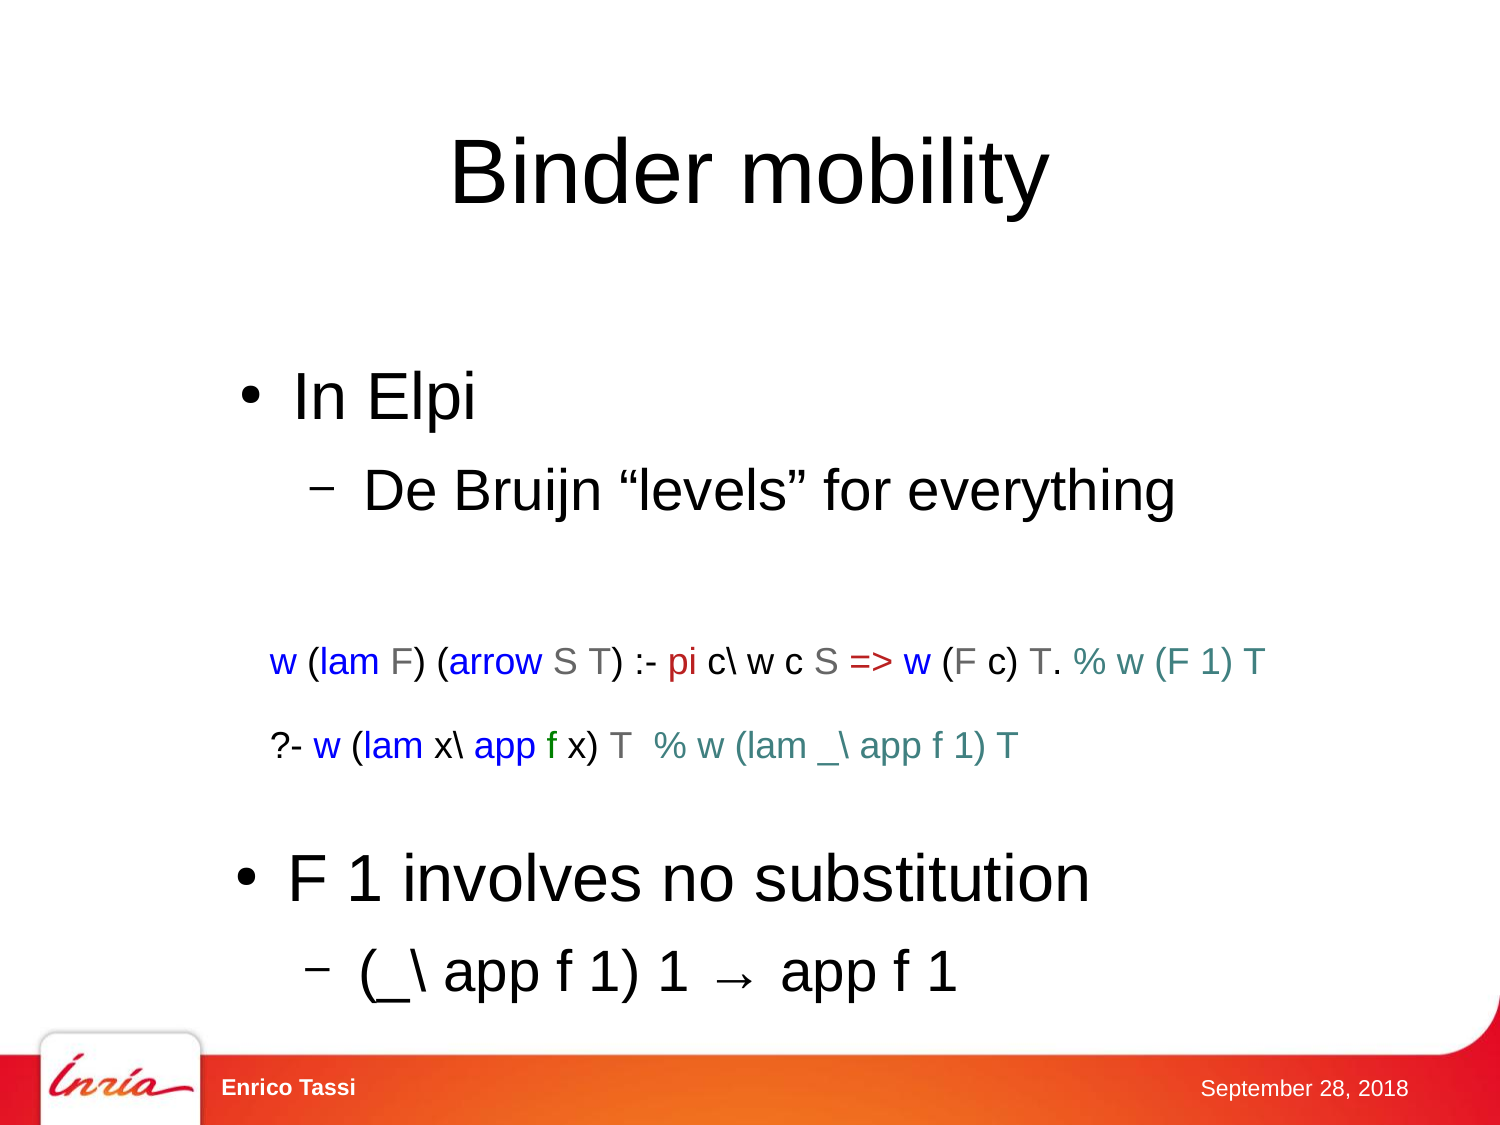

# Binder mobility
In Elpi
De Bruijn “levels” for everything
w (lam F) (arrow S T) :- pi c\ w c S => w (F c) T. % w (F 1) T
?- w (lam x\ app f x) T % w (lam _\ app f 1) T
F 1 involves no substitution
(_\ app f 1) 1 → app f 1